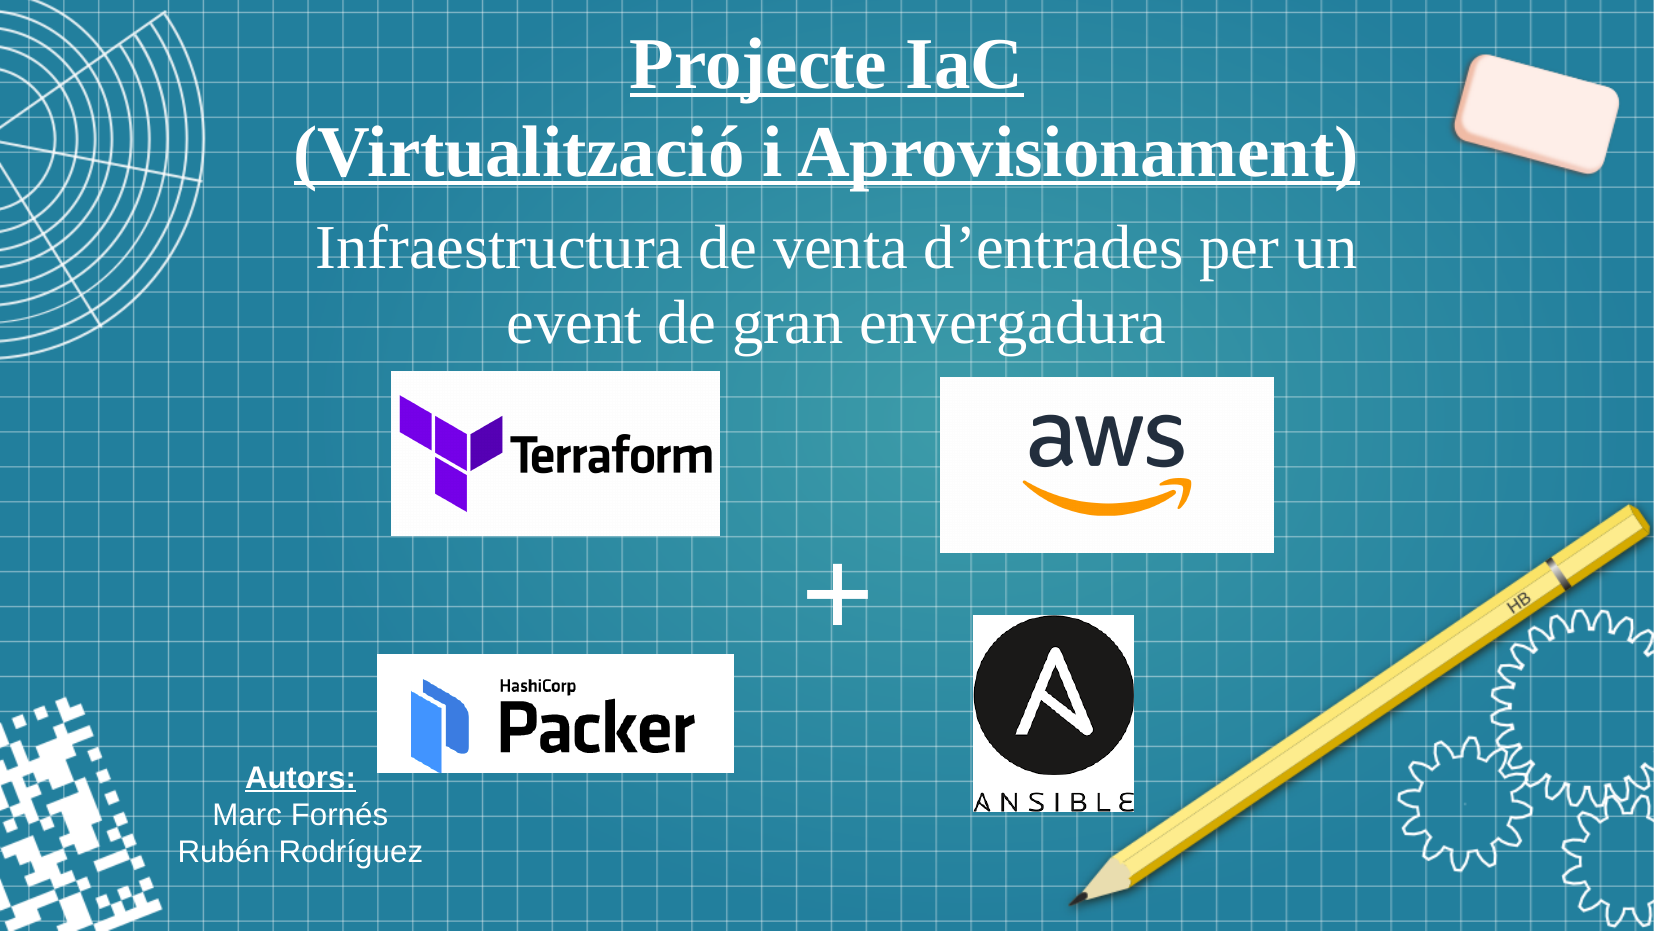

Projecte IaC
(Virtualització i Aprovisionament)
Infraestructura de venta d’entrades per un event de gran envergadura
+
Autors:
Marc Fornés
Rubén Rodríguez